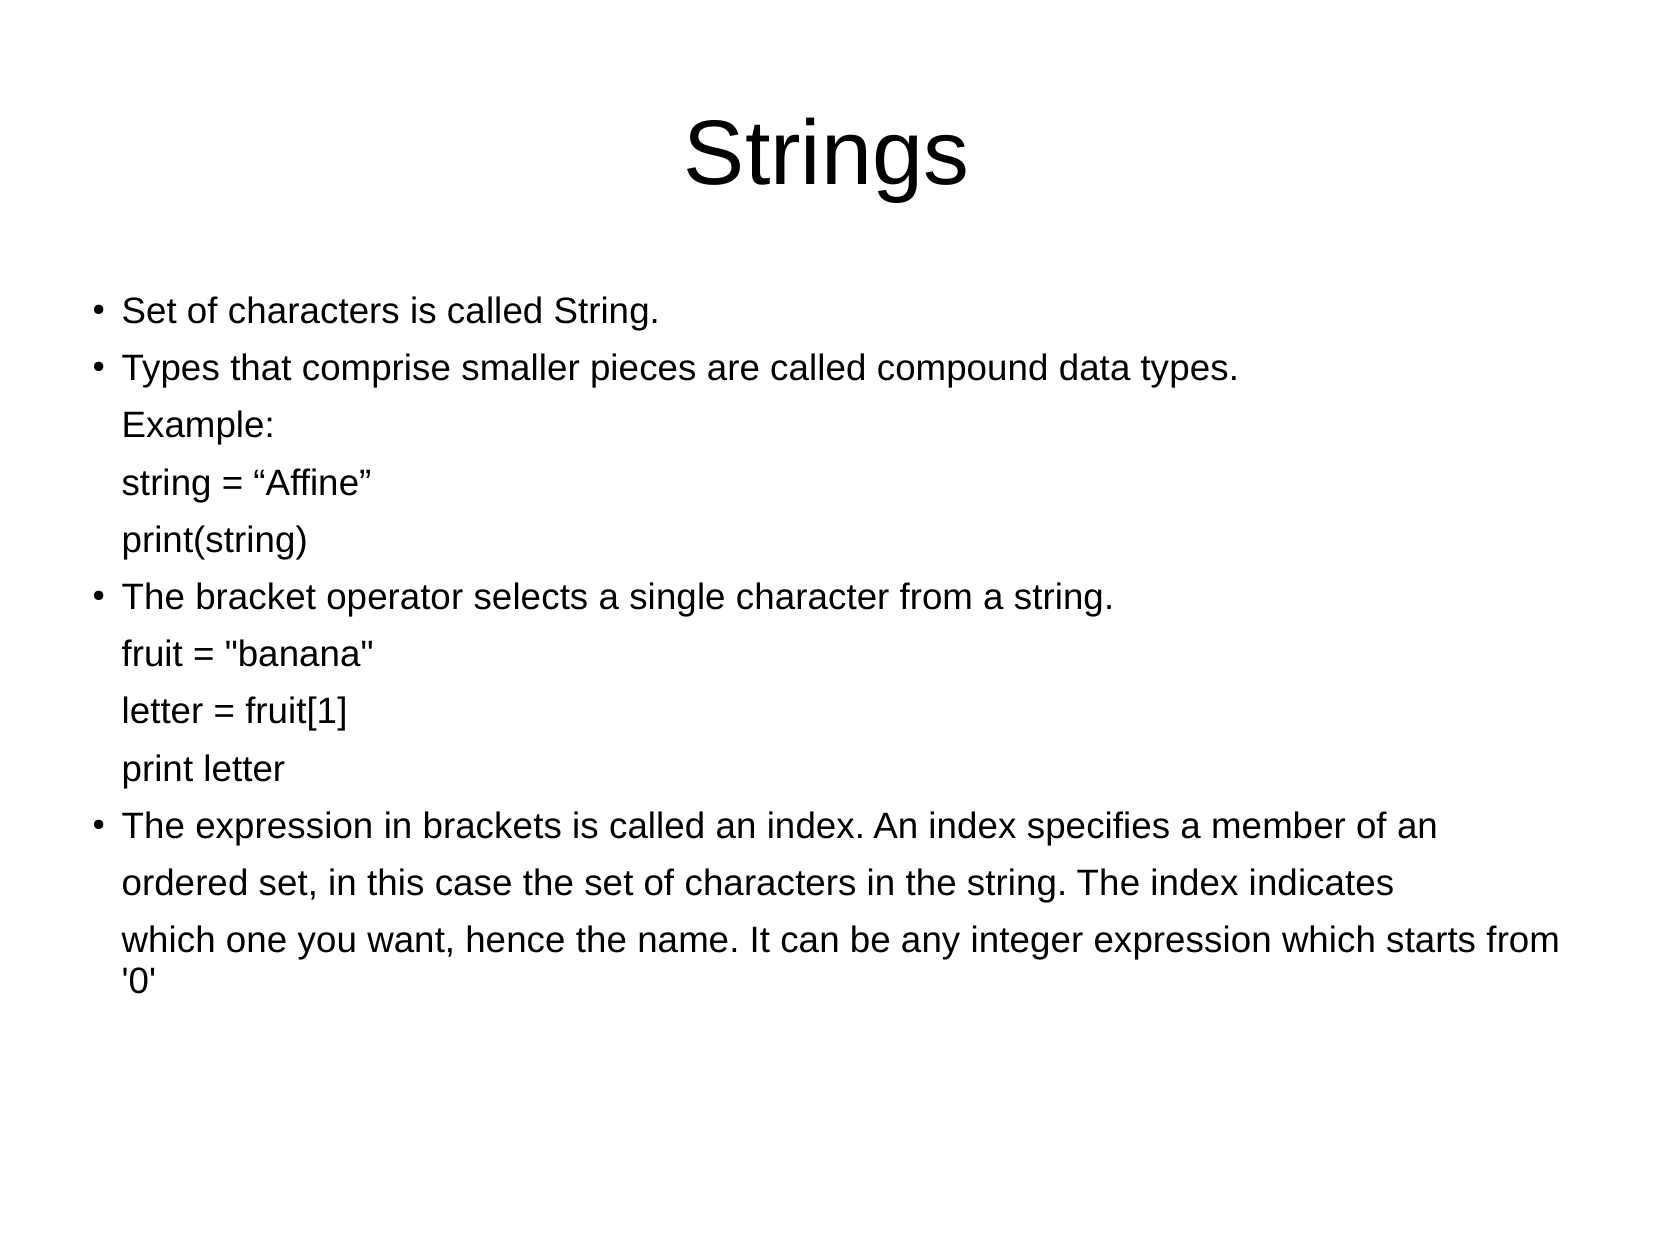

# Strings
Set of characters is called String.
Types that comprise smaller pieces are called compound data types.
Example:
string = “Affine”
print(string)
The bracket operator selects a single character from a string.
fruit = "banana"
letter = fruit[1]
print letter
The expression in brackets is called an index. An index specifies a member of an
ordered set, in this case the set of characters in the string. The index indicates
which one you want, hence the name. It can be any integer expression which starts from '0'